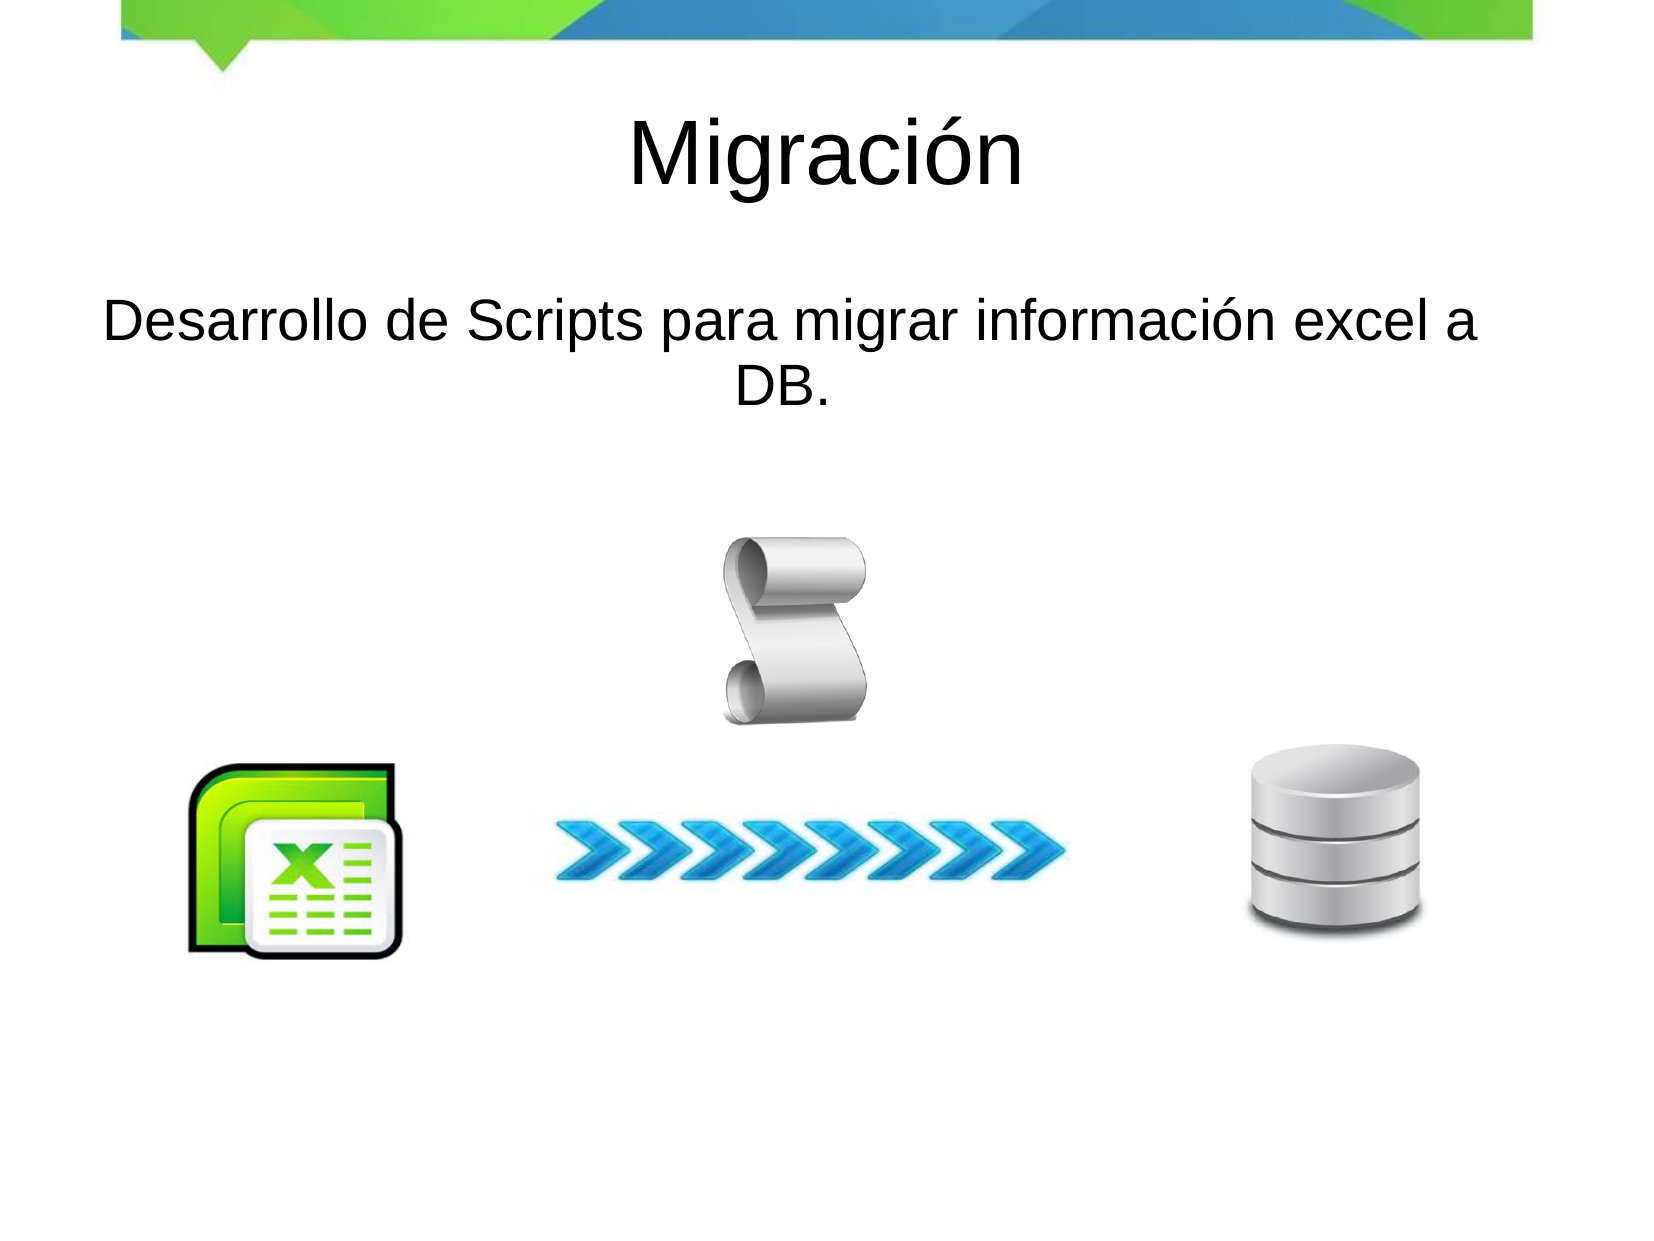

# Migración
Desarrollo de Scripts para migrar información excel a DB.